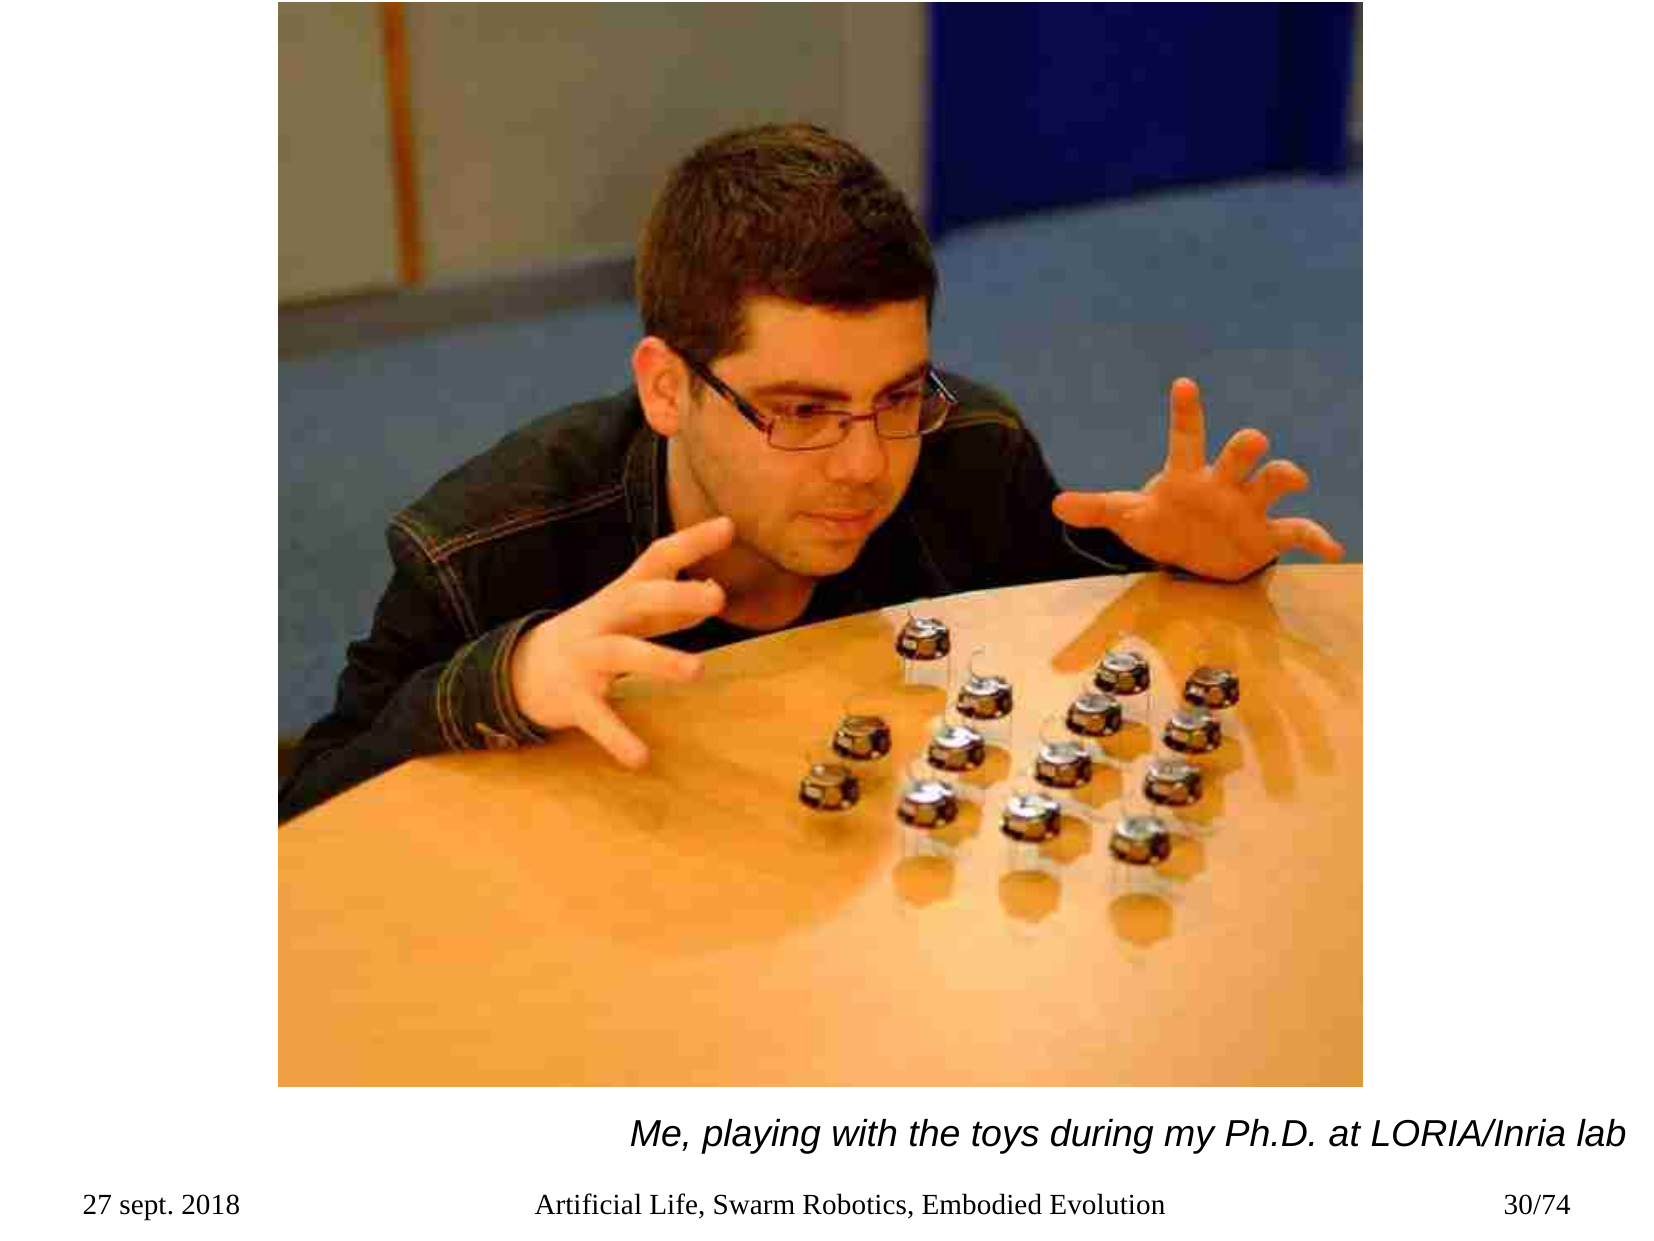

Me, playing with the toys during my Ph.D. at LORIA/Inria lab
27 sept. 2018
Artificial Life, Swarm Robotics, Embodied Evolution
30